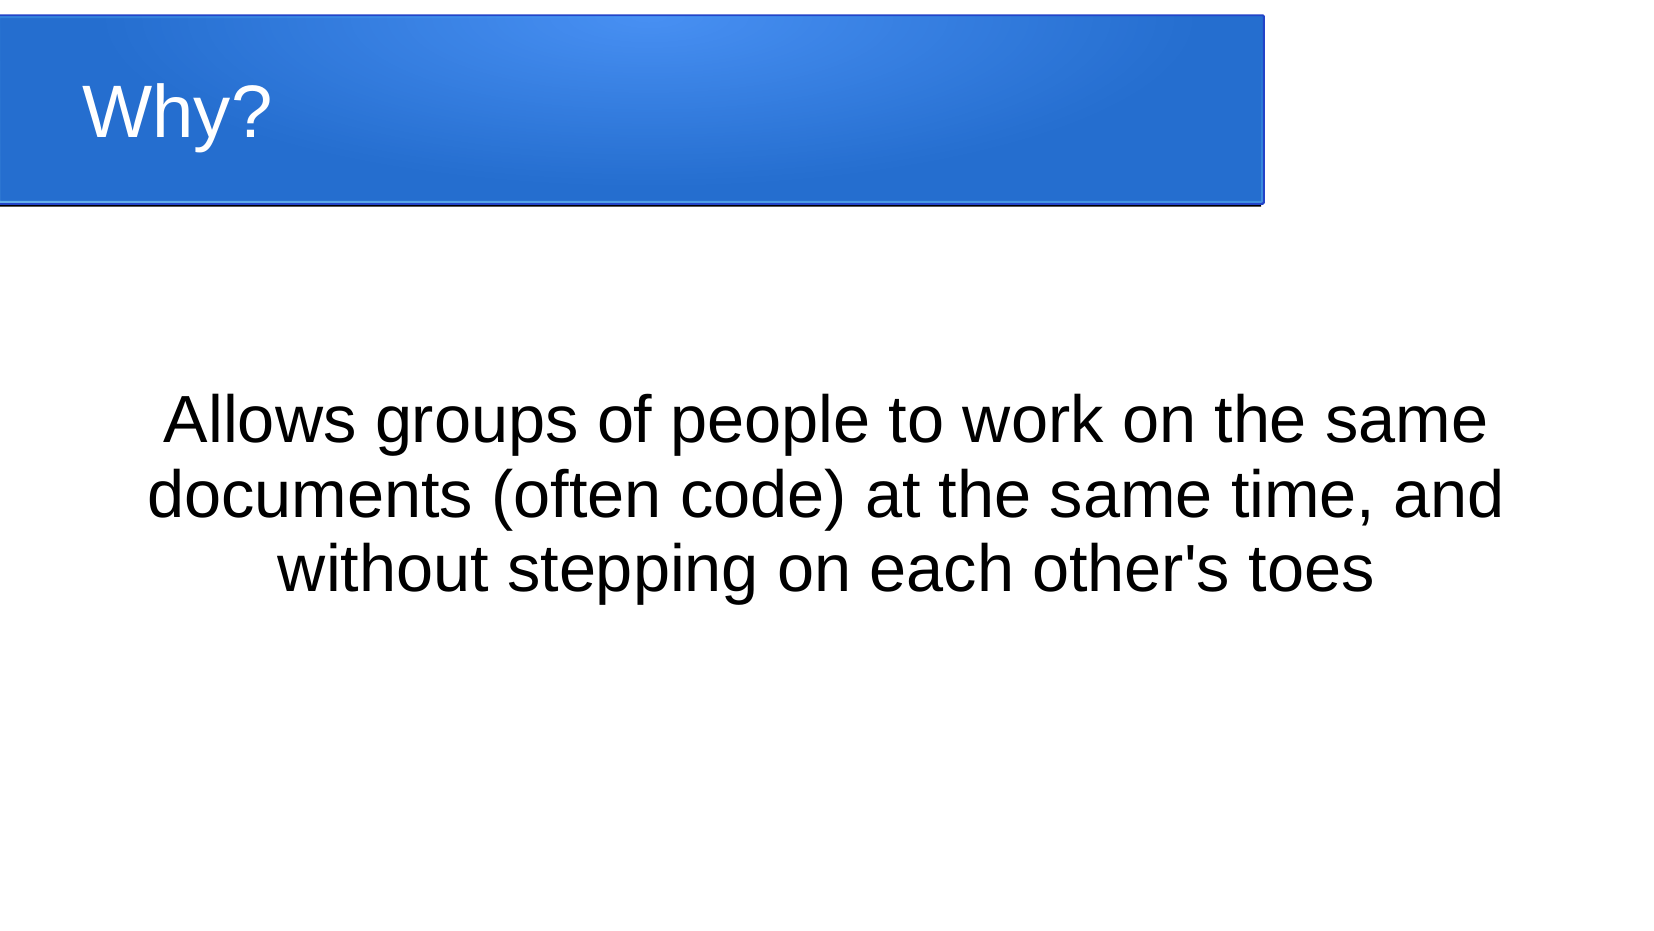

# Why?
Allows groups of people to work on the same
documents (often code) at the same time, and
without stepping on each other's toes